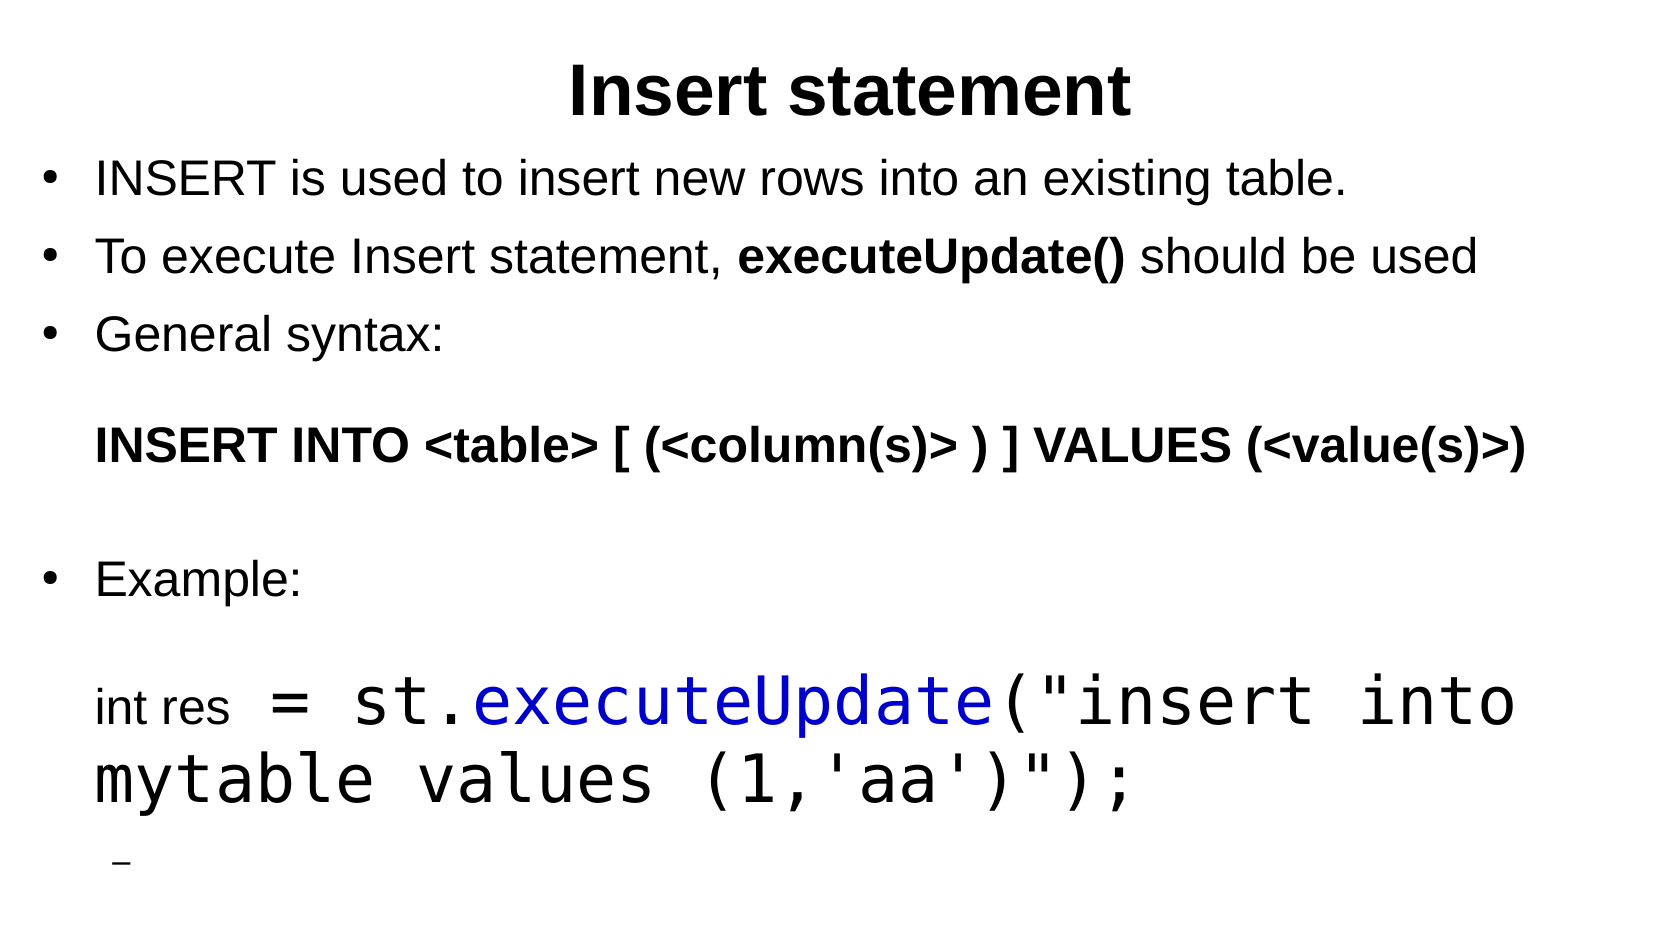

# Insert statement
INSERT is used to insert new rows into an existing table.
To execute Insert statement, executeUpdate() should be used
General syntax:
INSERT INTO <table> [ (<column(s)> ) ] VALUES (<value(s)>)
Example:
int res = st.executeUpdate("insert into mytable values (1,'aa')");